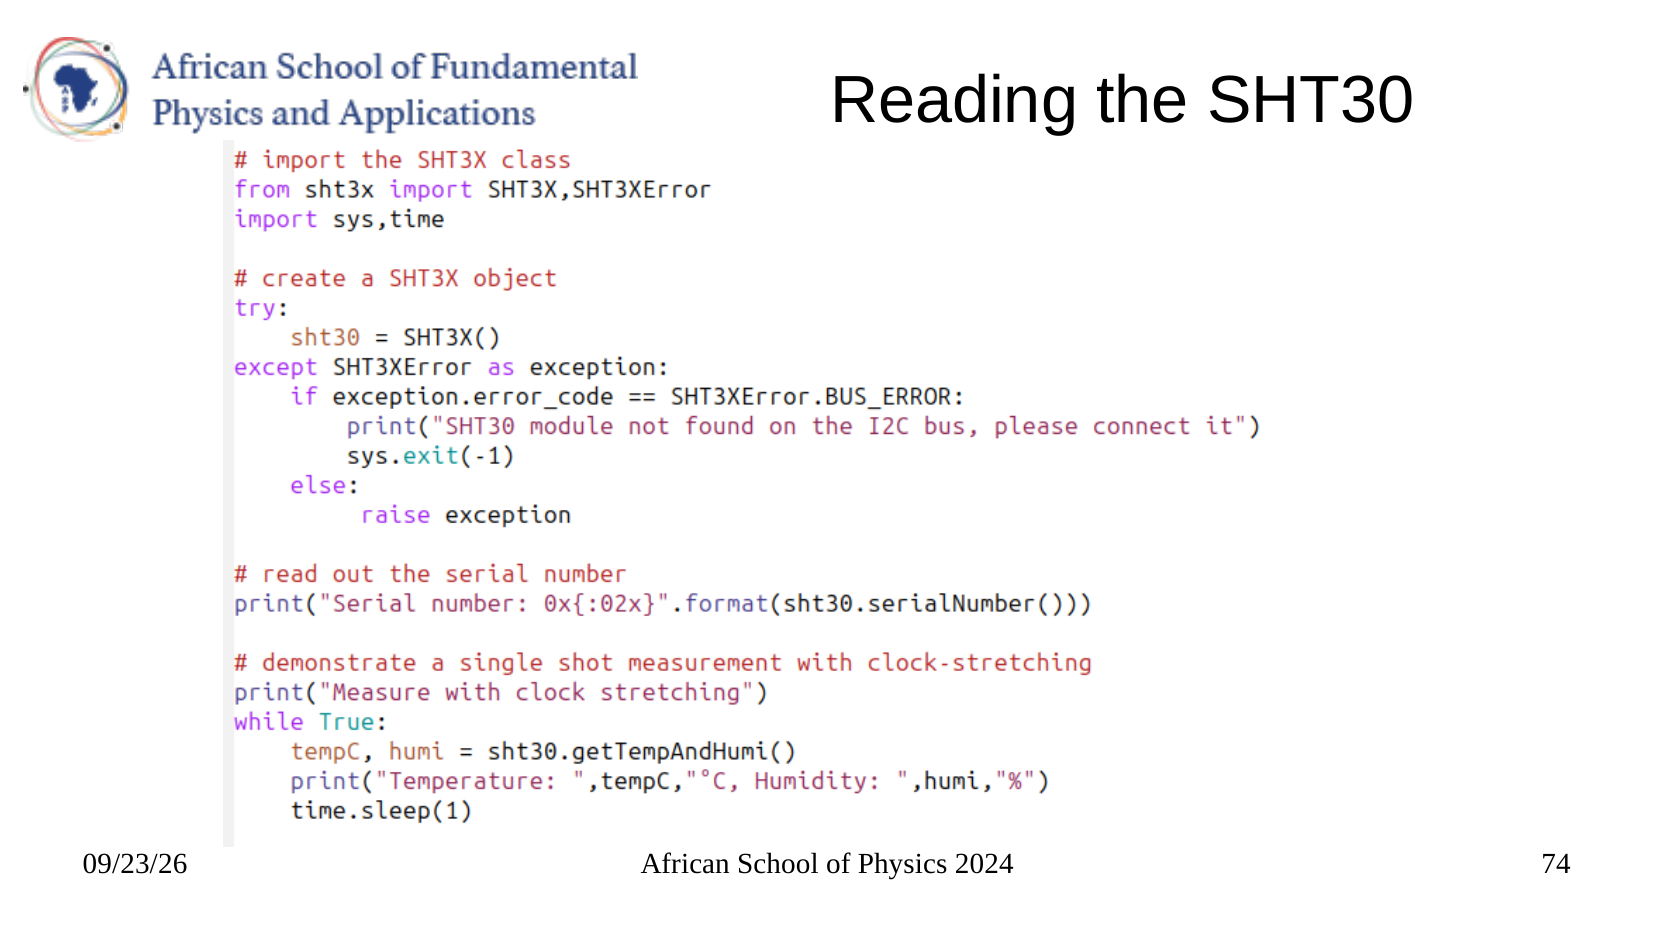

# Reading the SHT30
African School of Physics 2024
74